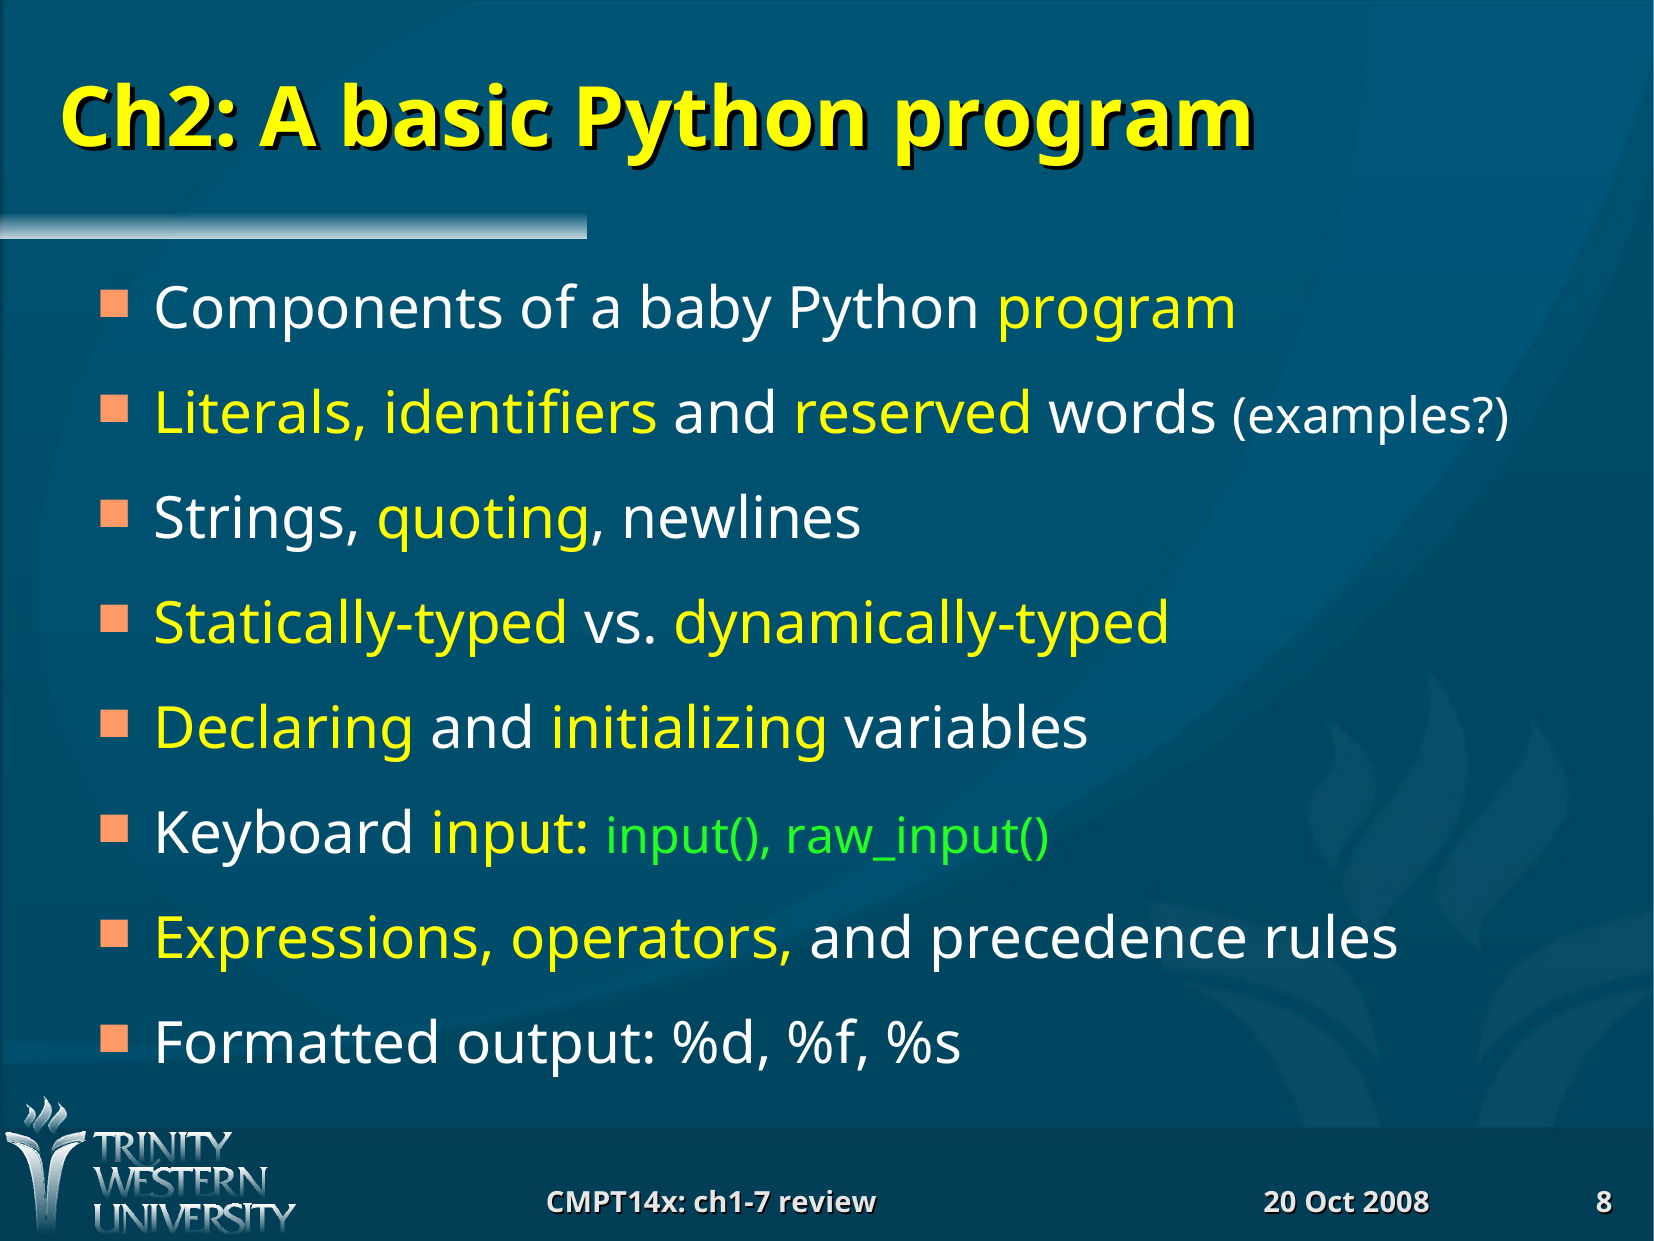

# Ch2: A basic Python program
Components of a baby Python program
Literals, identifiers and reserved words (examples?)
Strings, quoting, newlines
Statically-typed vs. dynamically-typed
Declaring and initializing variables
Keyboard input: input(), raw_input()
Expressions, operators, and precedence rules
Formatted output: %d, %f, %s
CMPT14x: ch1-7 review
20 Oct 2008
8